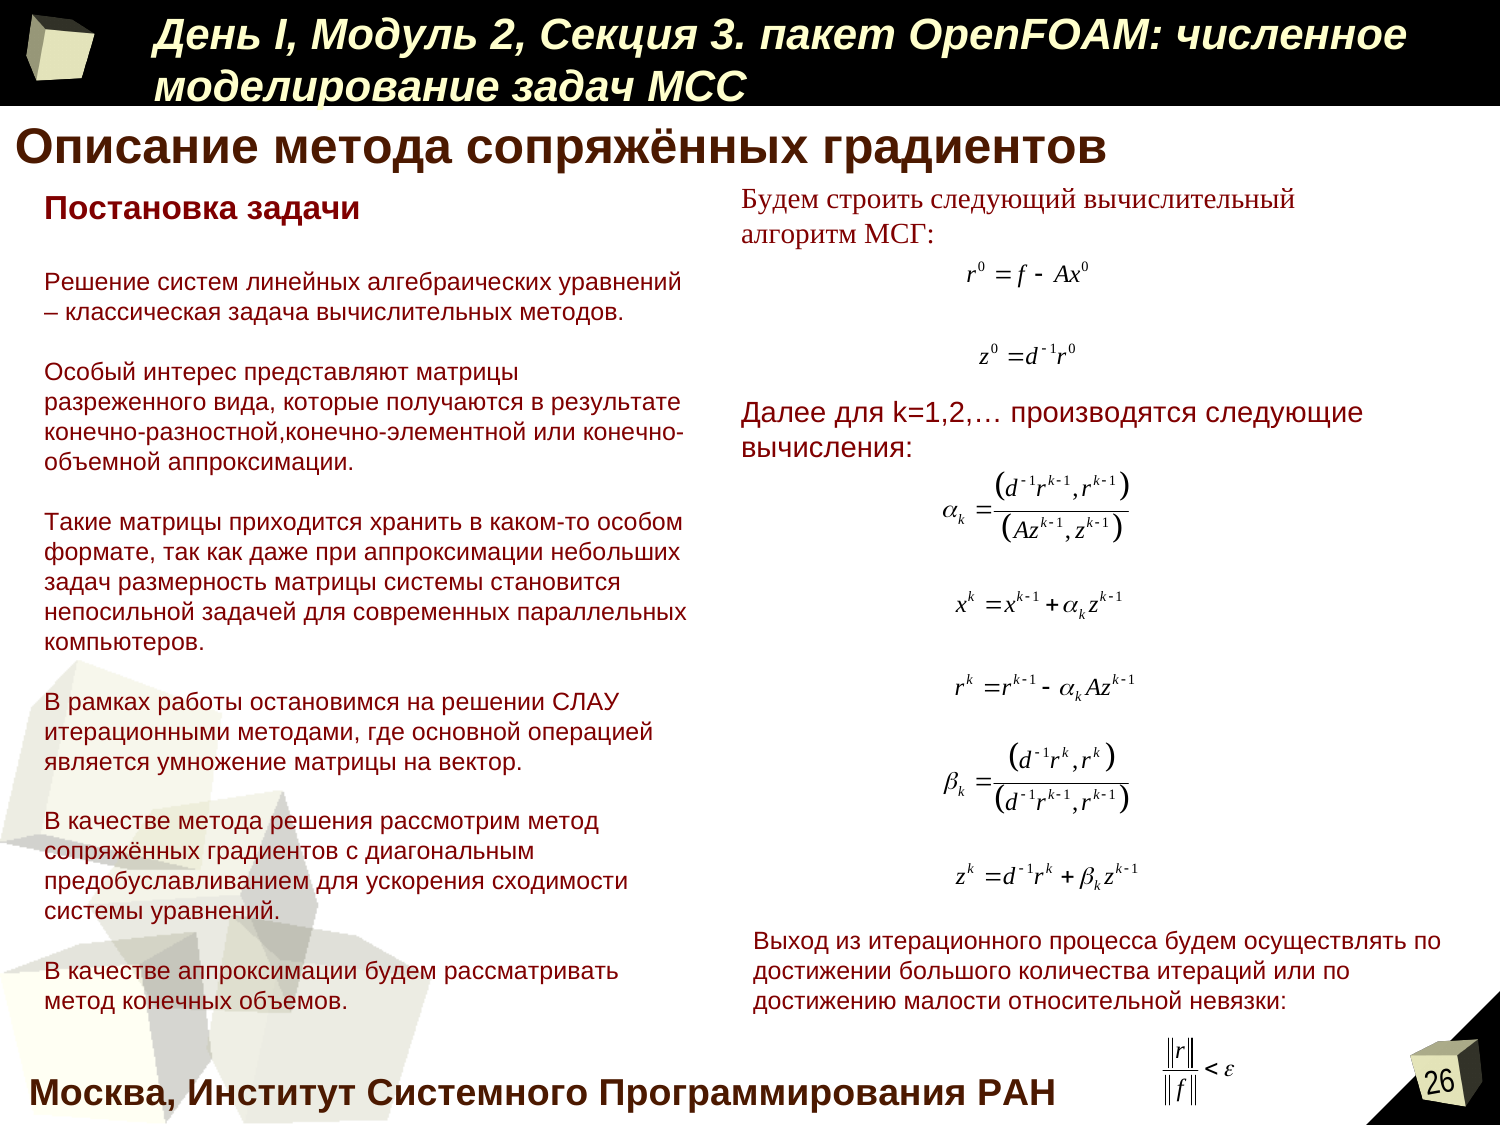

Описание метода сопряжённых градиентов
Будем строить следующий вычислительный алгоритм МСГ:
Постановка задачи
Решение систем линейных алгебраических уравнений – классическая задача вычислительных методов.
Особый интерес представляют матрицы разреженного вида, которые получаются в результате конечно-разностной,конечно-элементной или конечно-объемной аппроксимации.
Такие матрицы приходится хранить в каком-то особом формате, так как даже при аппроксимации небольших задач размерность матрицы системы становится непосильной задачей для современных параллельных компьютеров.
В рамках работы остановимся на решении СЛАУ итерационными методами, где основной операцией является умножение матрицы на вектор.
В качестве метода решения рассмотрим метод сопряжённых градиентов с диагональным предобуславливанием для ускорения сходимости системы уравнений.
В качестве аппроксимации будем рассматривать метод конечных объемов.
Далее для k=1,2,… производятся следующие вычисления:
Выход из итерационного процесса будем осуществлять по достижении большого количества итераций или по достижению малости относительной невязки: